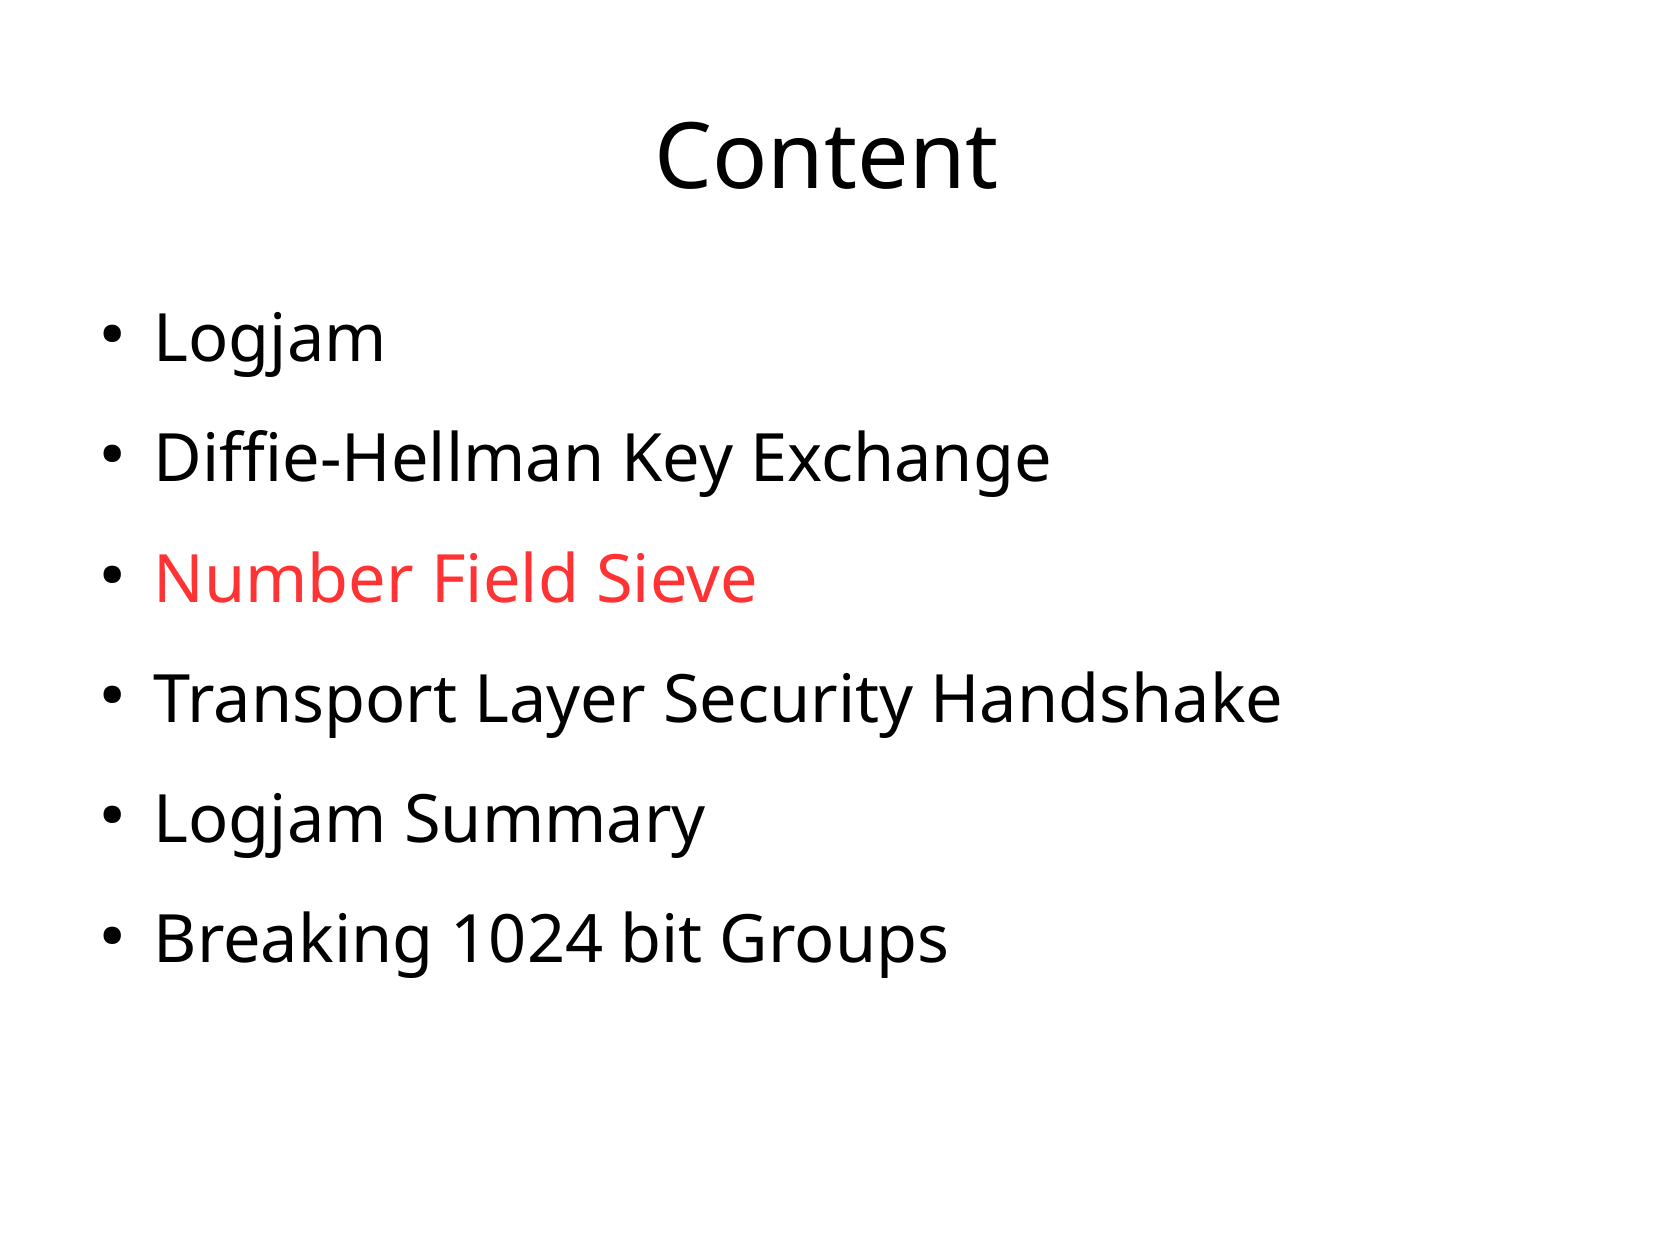

# Content
Logjam
Diffie-Hellman Key Exchange
Number Field Sieve
Transport Layer Security Handshake
Logjam Summary
Breaking 1024 bit Groups